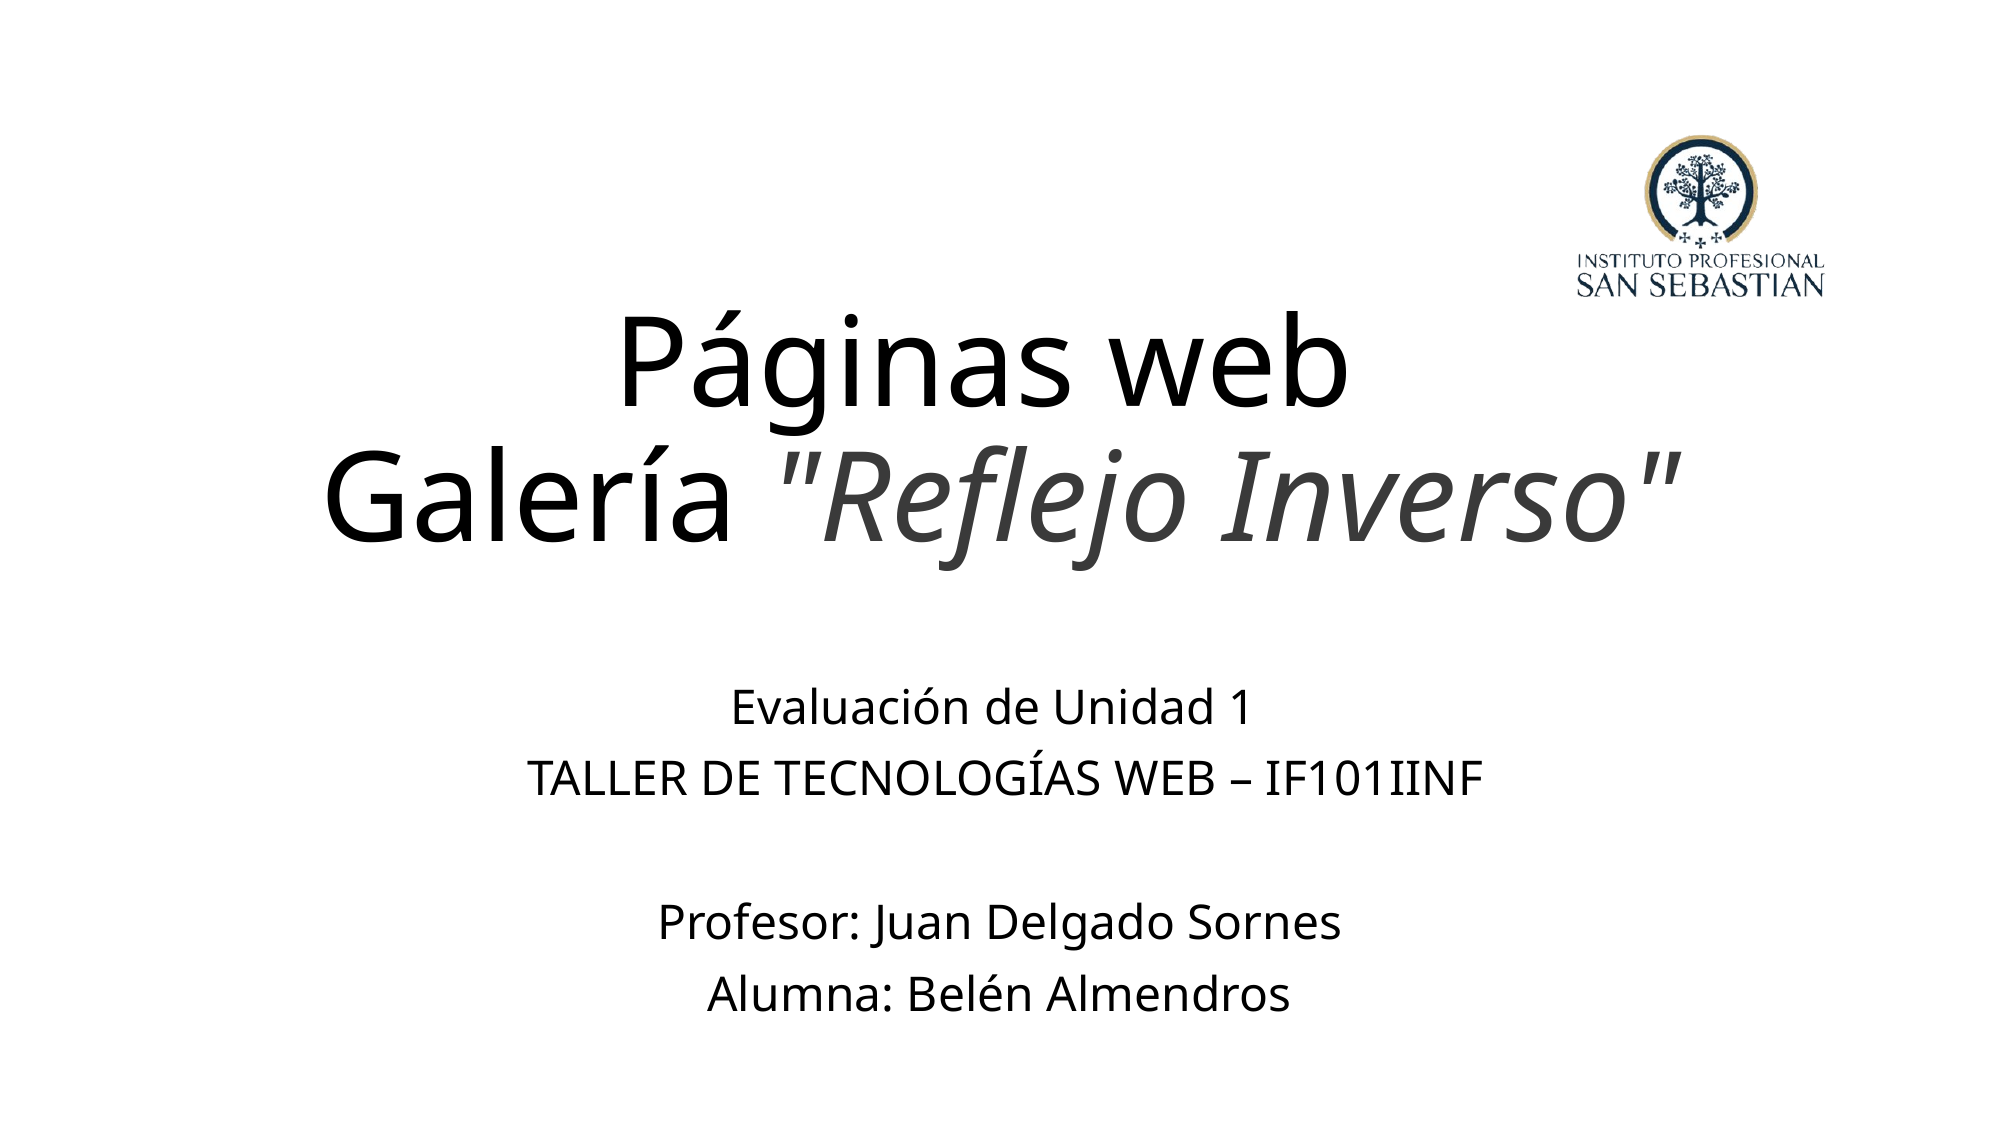

# Páginas web Galería "Reflejo Inverso"
Evaluación de Unidad 1
 TALLER DE TECNOLOGÍAS WEB – IF101IINF
Profesor: Juan Delgado Sornes
Alumna: Belén Almendros